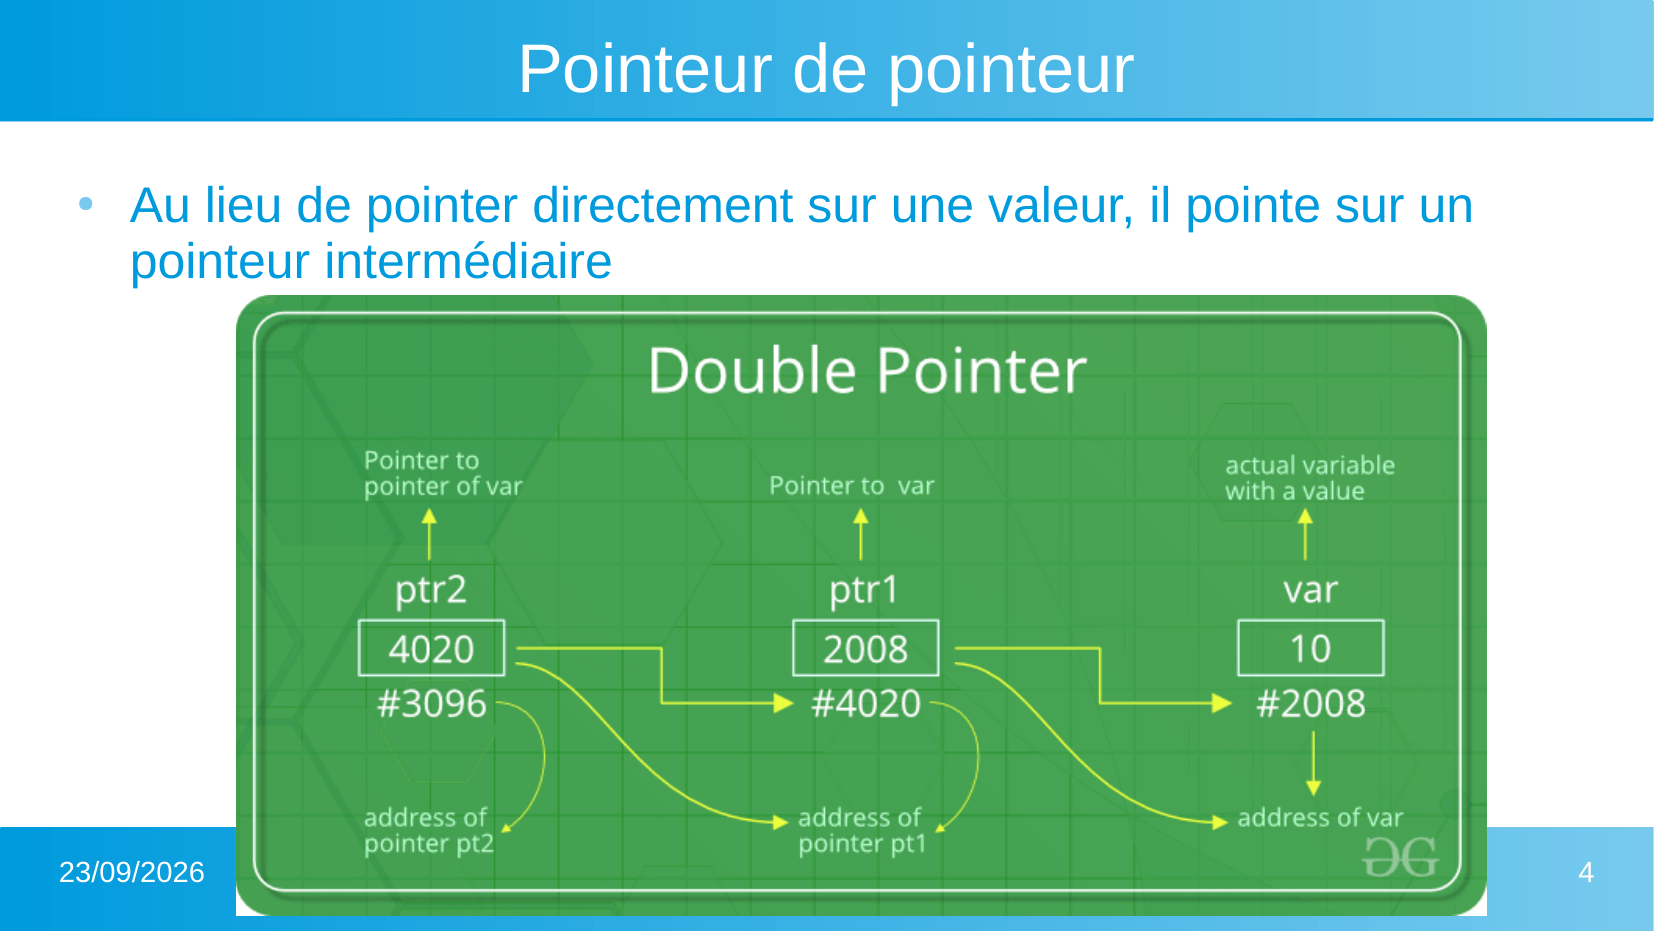

# Pointeur de pointeur
Au lieu de pointer directement sur une valeur, il pointe sur un pointeur intermédiaire
4